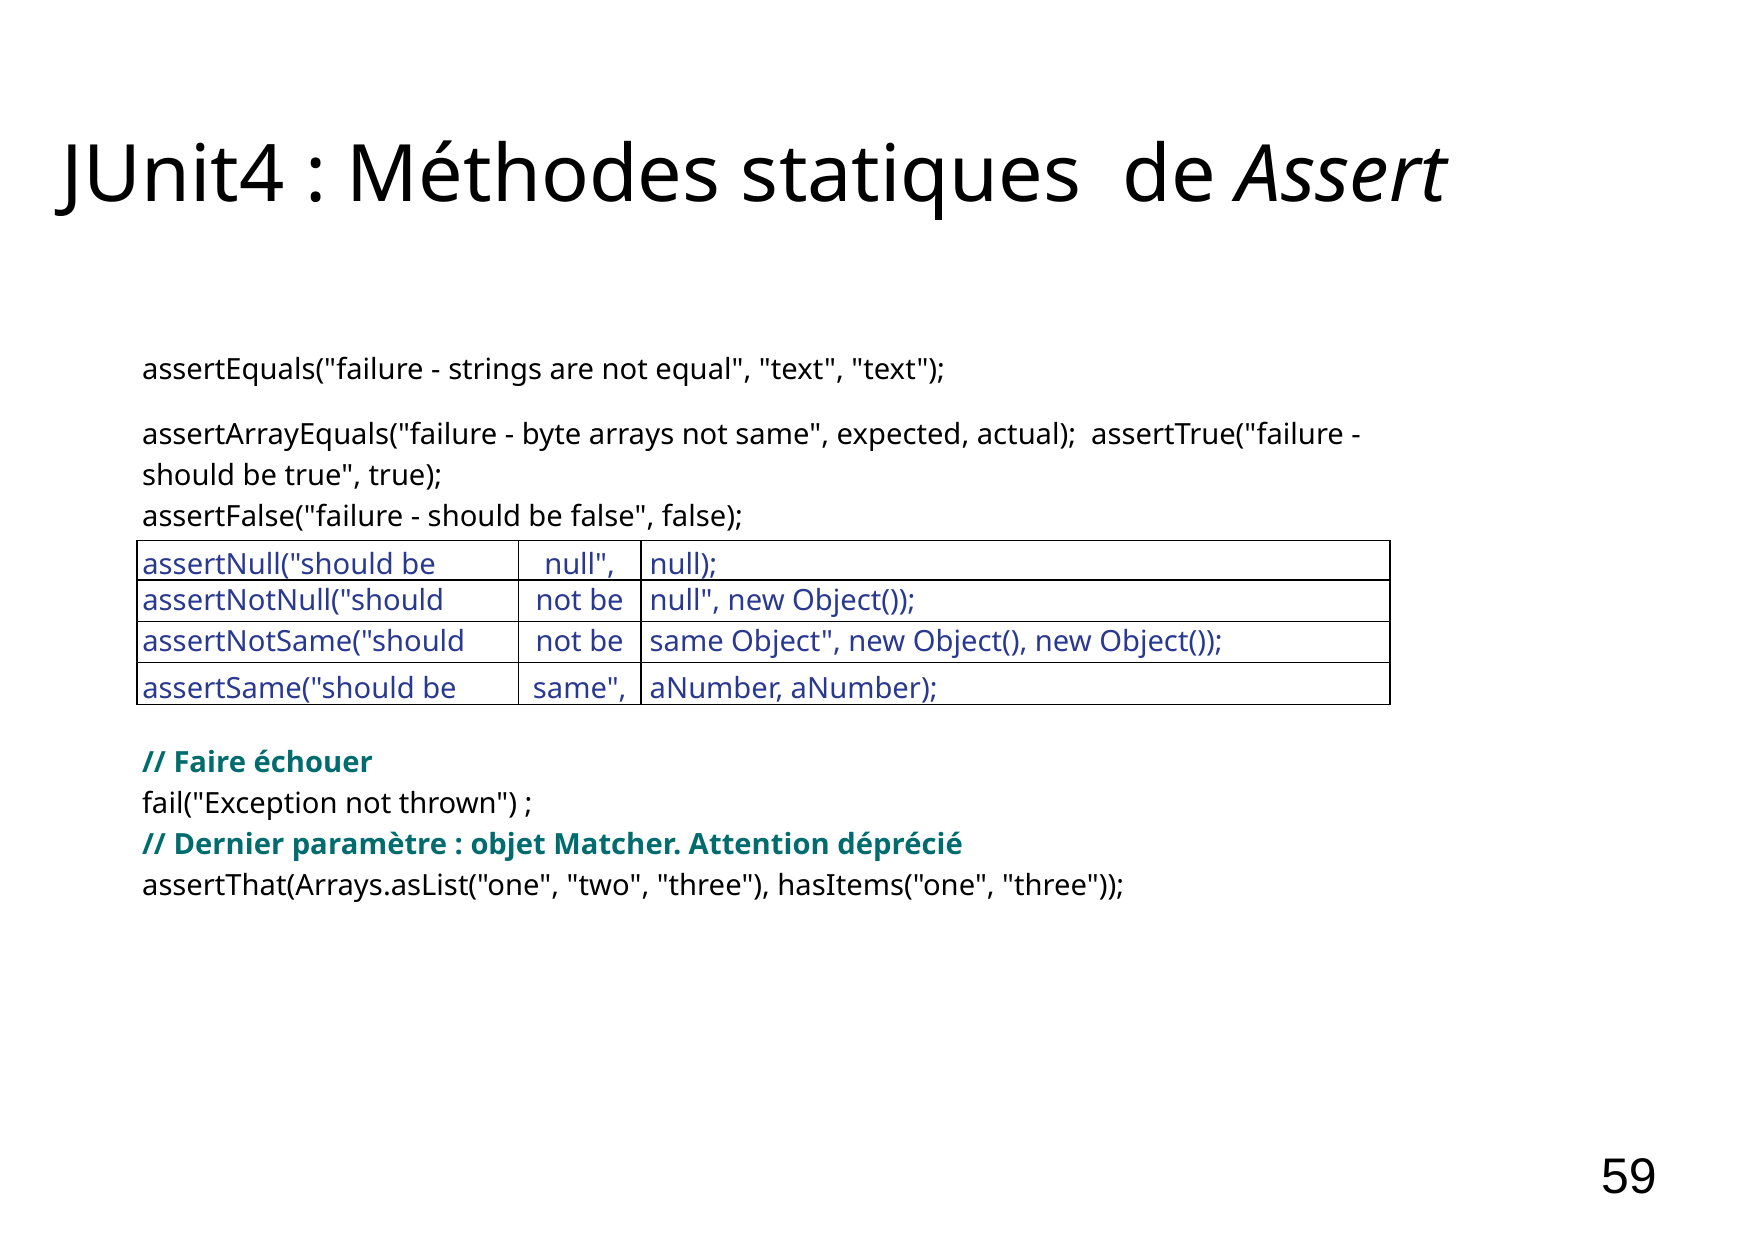

# JUnit4 : Méthodes statiques de Assert
assertEquals("failure - strings are not equal", "text", "text");
assertArrayEquals("failure - byte arrays not same", expected, actual); assertTrue("failure - should be true", true);
assertFalse("failure - should be false", false);
| assertNull("should be | null", | null); |
| --- | --- | --- |
| assertNotNull("should | not be | null", new Object()); |
| assertNotSame("should | not be | same Object", new Object(), new Object()); |
| assertSame("should be | same", | aNumber, aNumber); |
// Faire échouer
fail("Exception not thrown") ;
// Dernier paramètre : objet Matcher. Attention déprécié
assertThat(Arrays.asList("one", "two", "three"), hasItems("one", "three"));
59